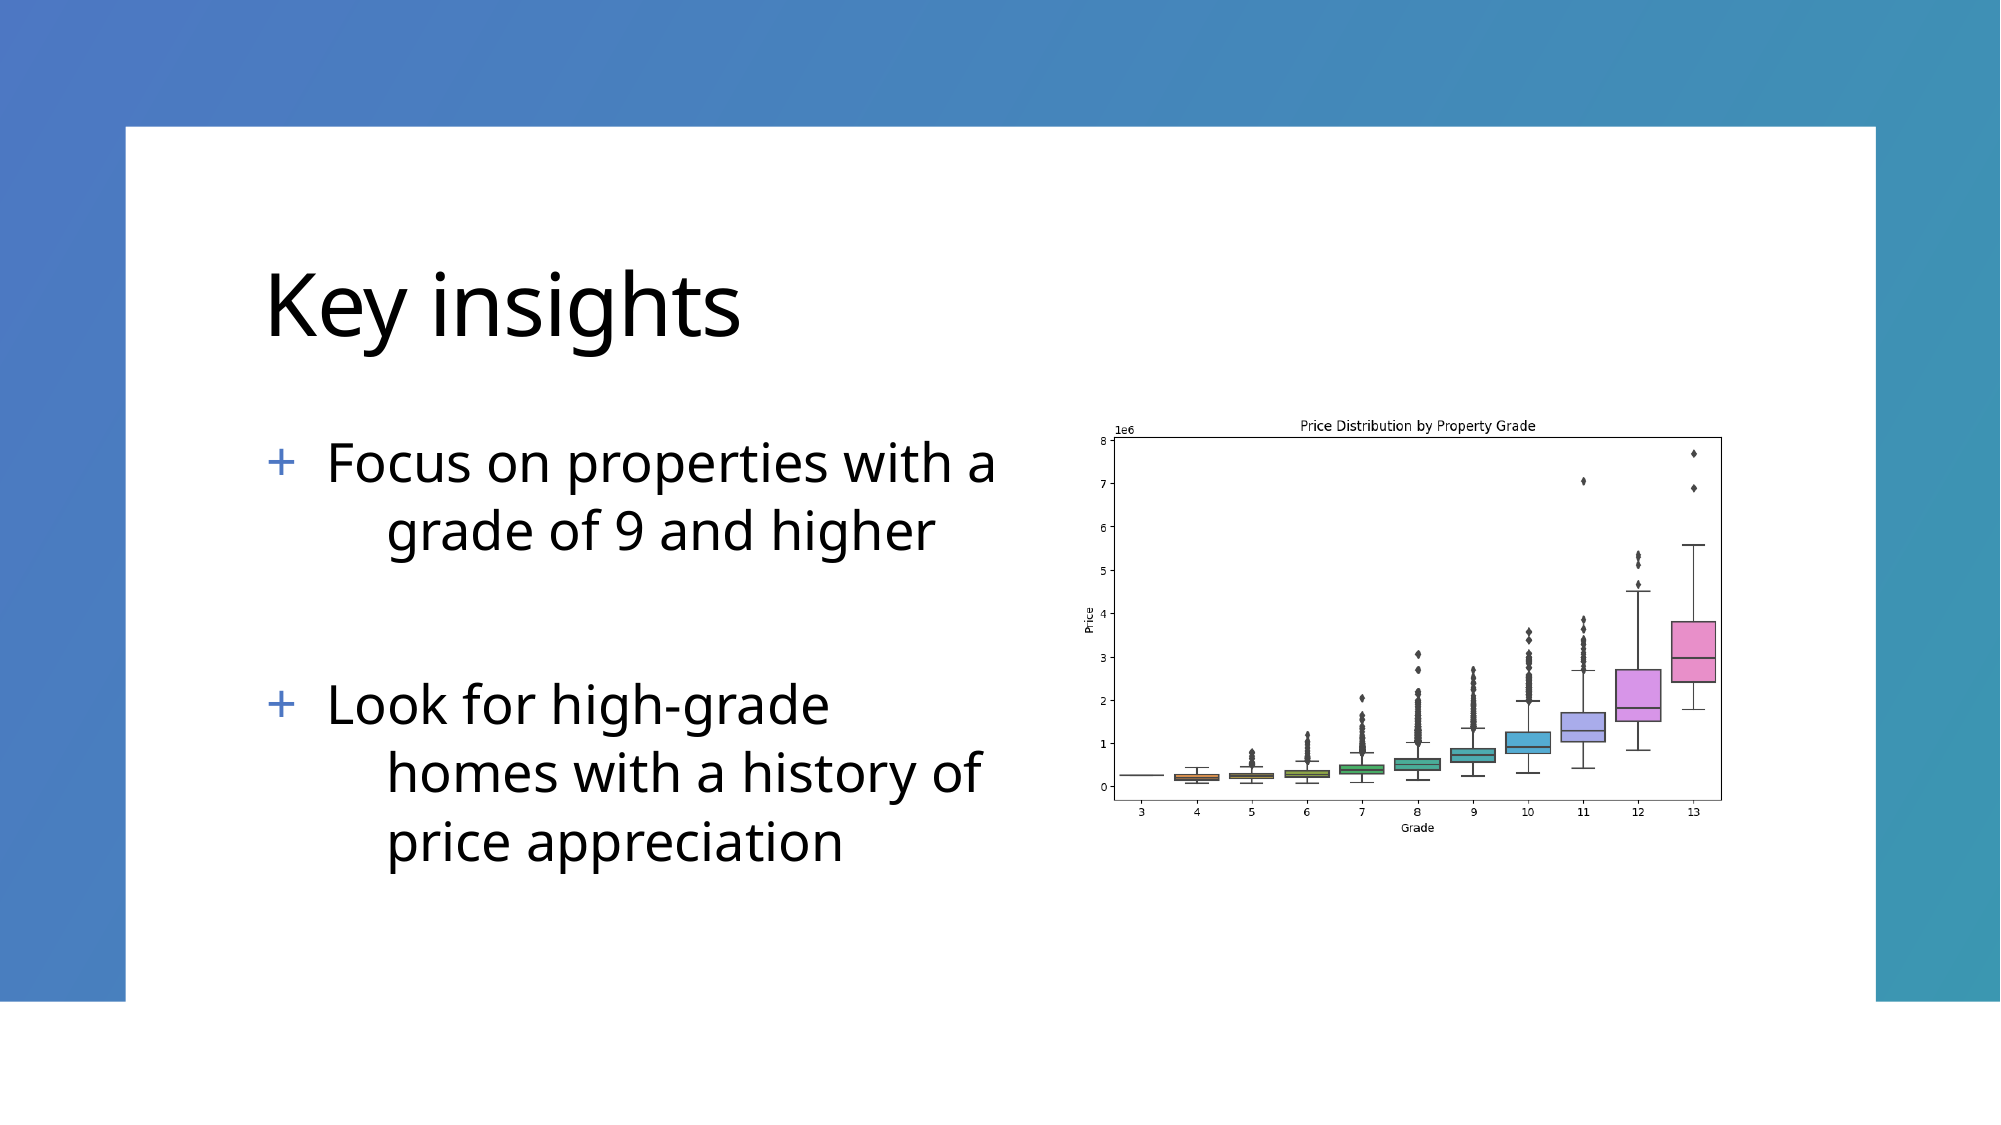

# Key insights
Focus on properties with a grade of 9 and higher
Look for high-grade homes with a history of price appreciation